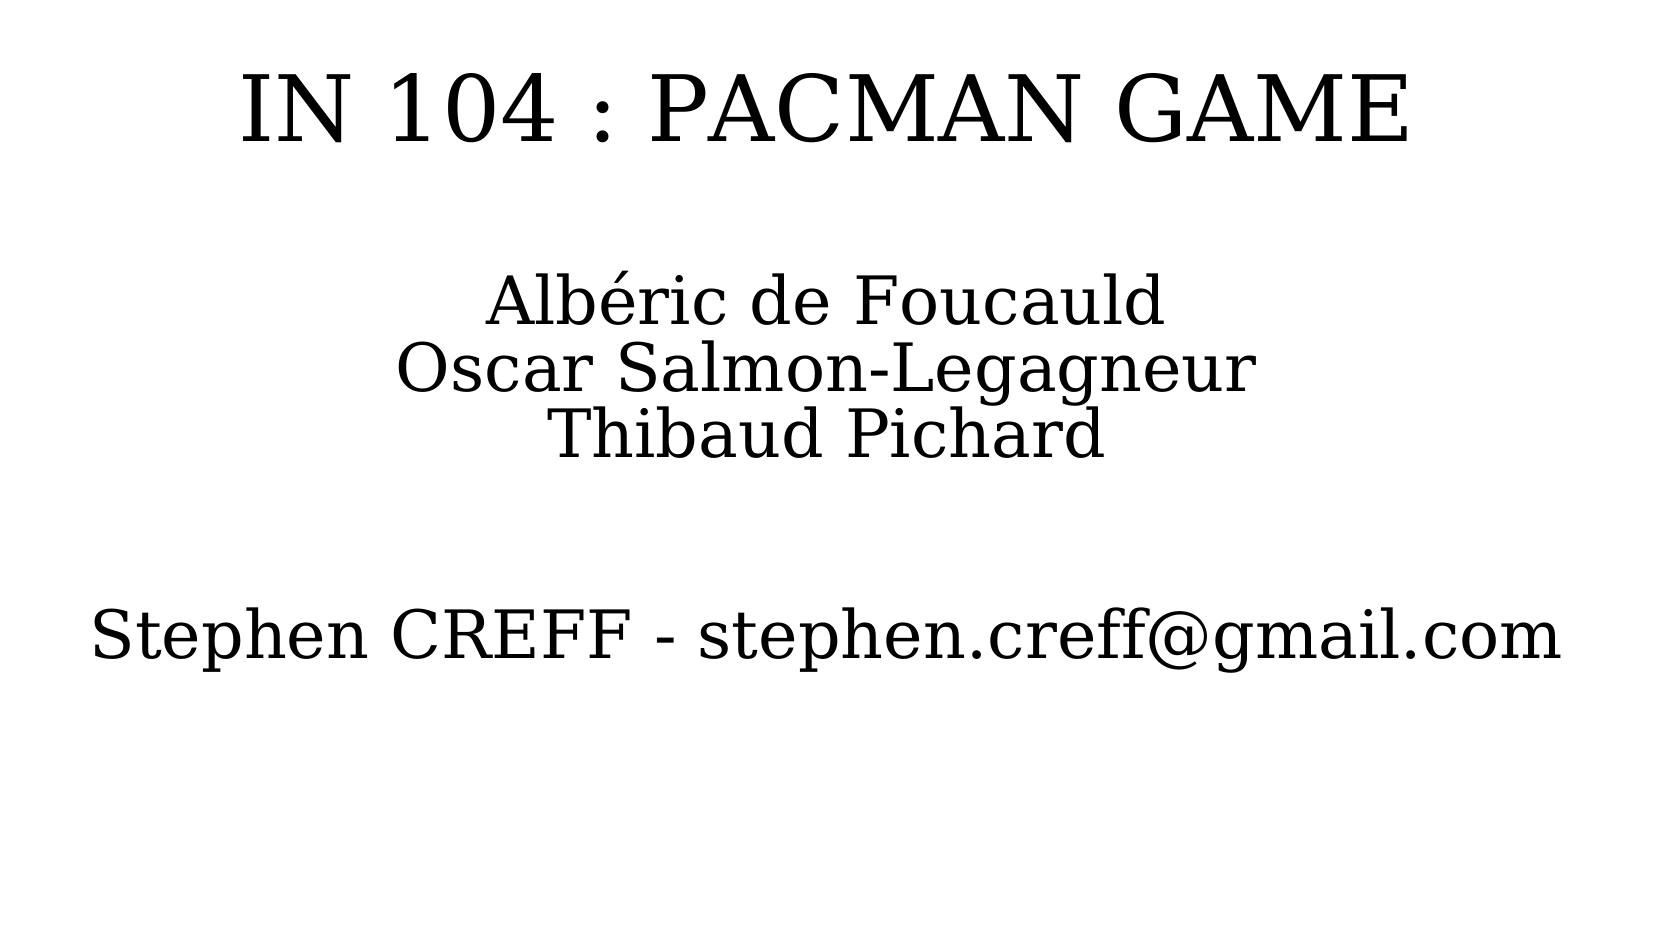

# IN 104 : PACMAN GAME
Albéric de Foucauld
Oscar Salmon-Legagneur
Thibaud Pichard
Stephen CREFF - stephen.creff@gmail.com